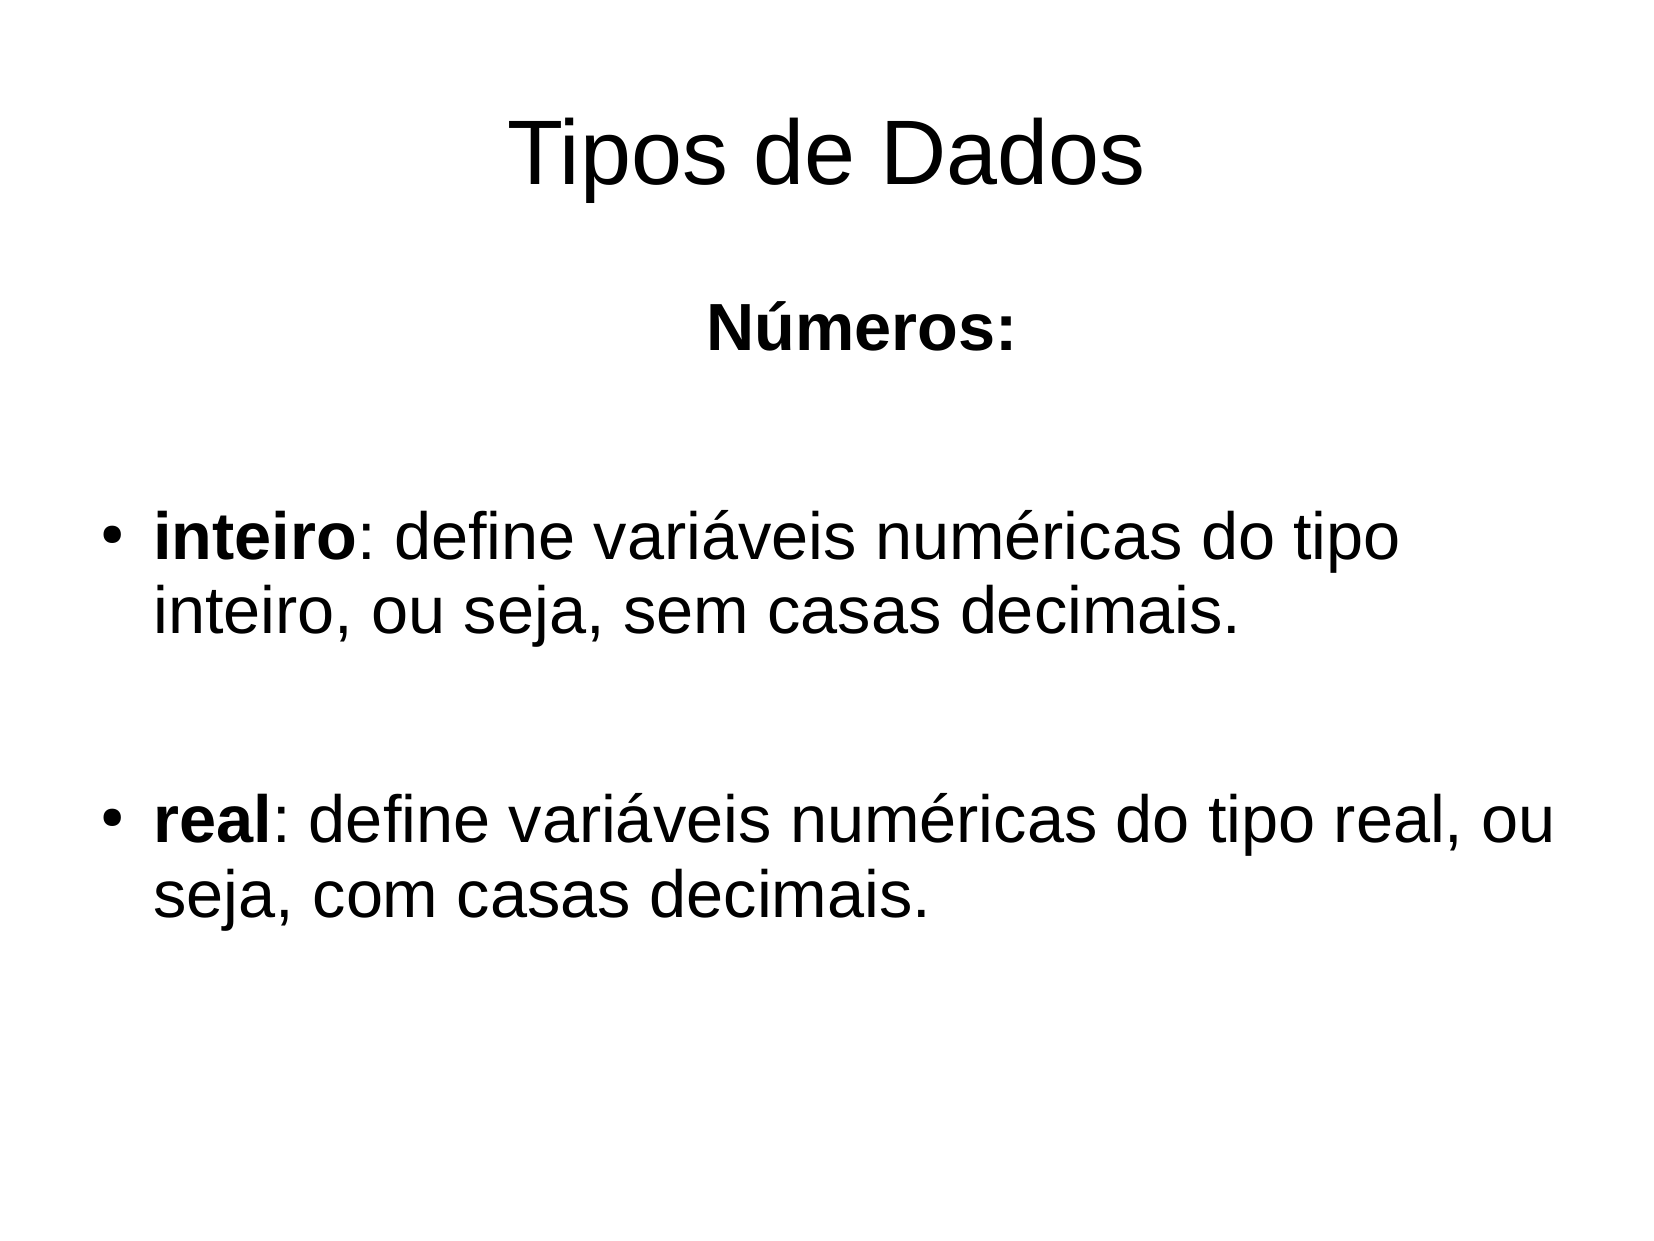

# Tipos de Dados
Números:
inteiro: define variáveis numéricas do tipo inteiro, ou seja, sem casas decimais.
real: define variáveis numéricas do tipo real, ou seja, com casas decimais.